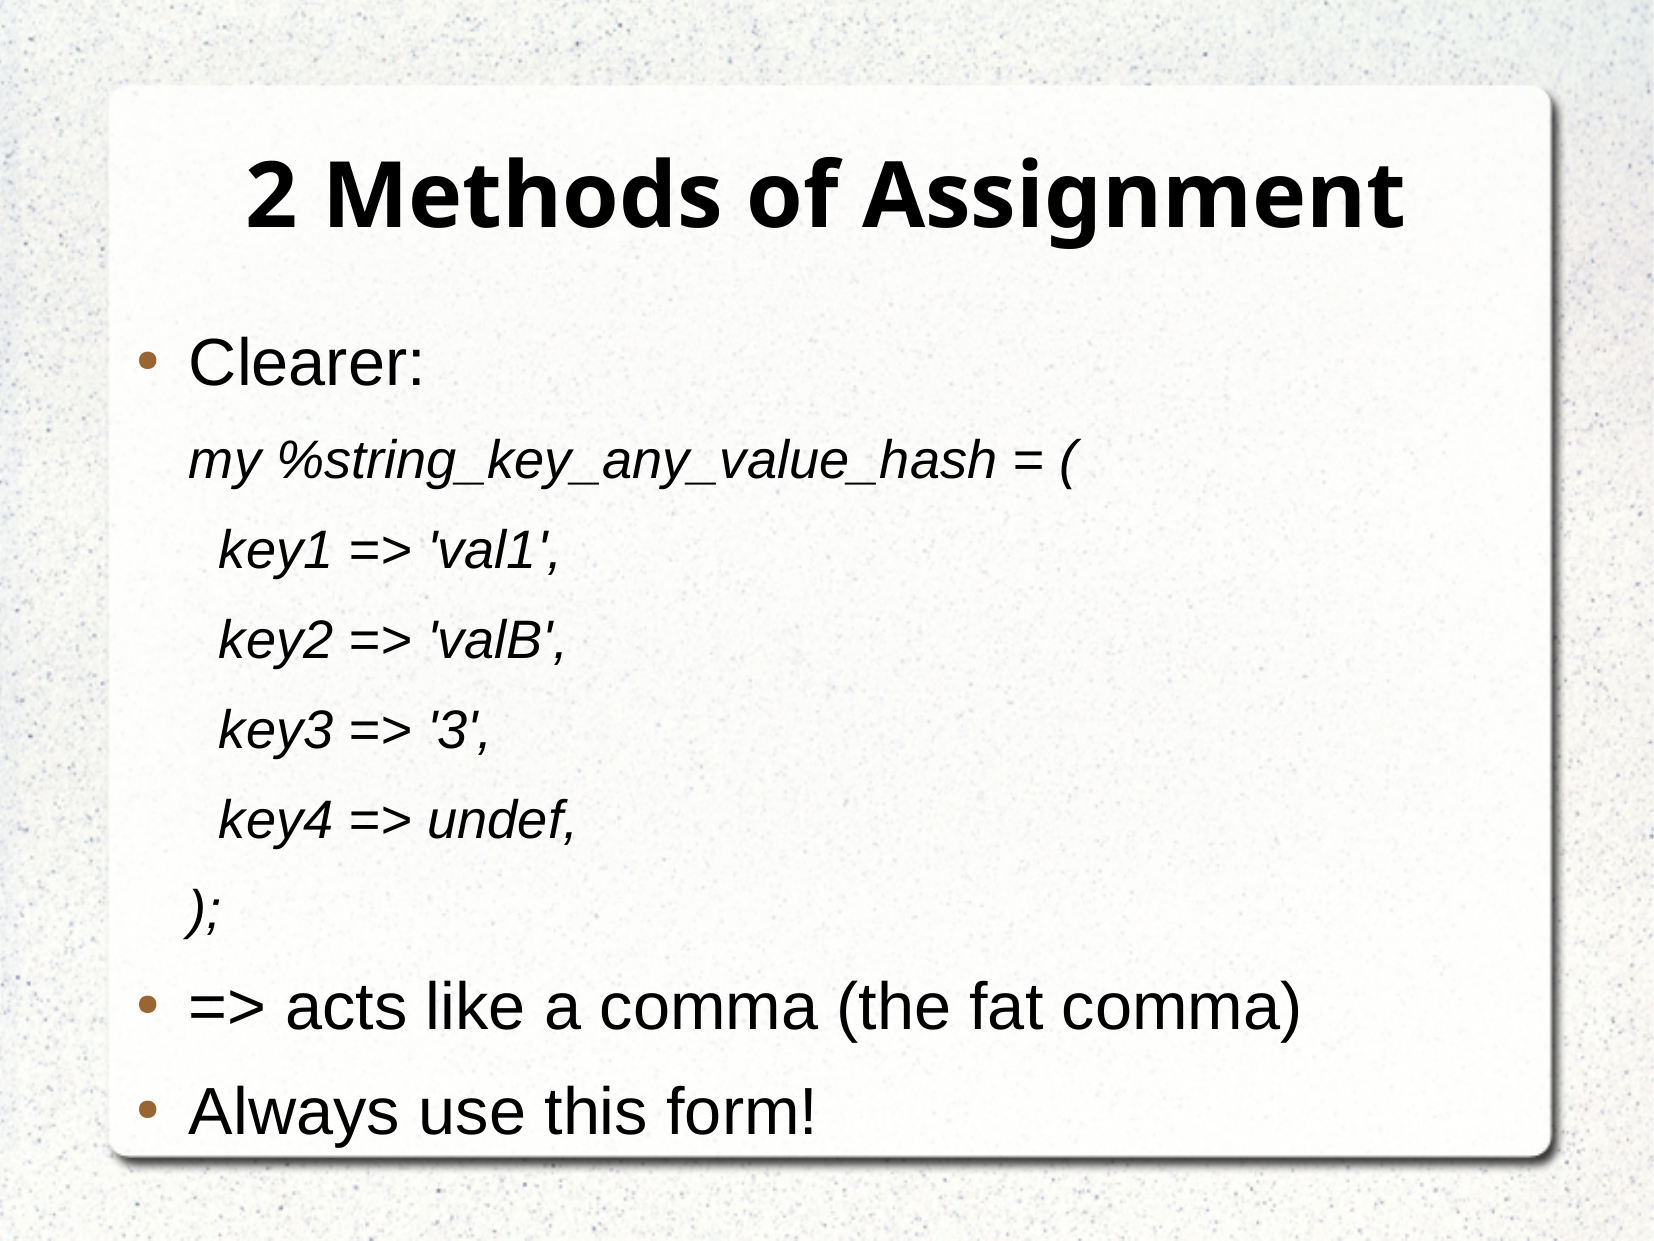

# 2 Methods of Assignment
Clearer:
my %string_key_any_value_hash = (
 key1 => 'val1',
 key2 => 'valB',
 key3 => '3',
 key4 => undef,
);
=> acts like a comma (the fat comma)
Always use this form!